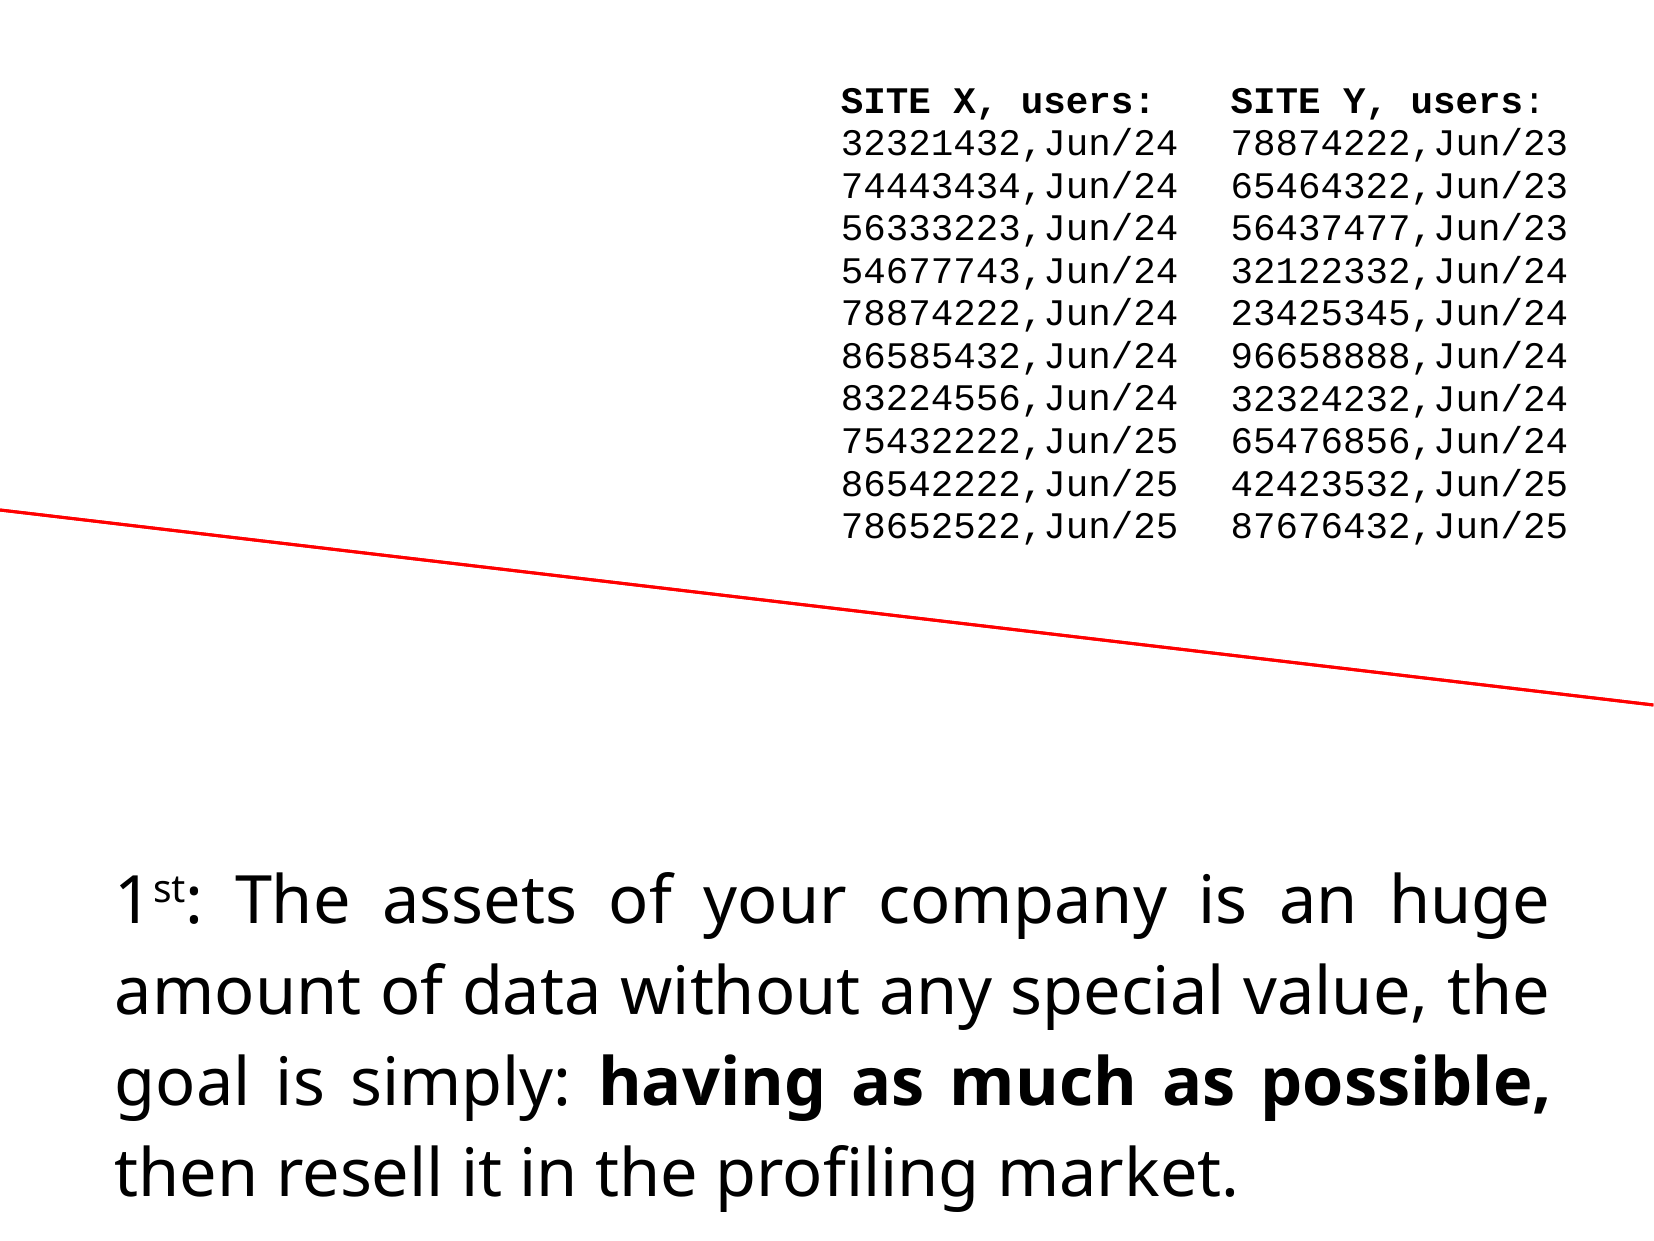

SITE X, users:
32321432,Jun/24
74443434,Jun/24
56333223,Jun/24
54677743,Jun/24
78874222,Jun/24
86585432,Jun/24
83224556,Jun/24
75432222,Jun/25
86542222,Jun/25
78652522,Jun/25
SITE Y, users:
78874222,Jun/23
65464322,Jun/23
56437477,Jun/23
32122332,Jun/24
23425345,Jun/24
96658888,Jun/24
32324232,Jun/24
65476856,Jun/24
42423532,Jun/25
87676432,Jun/25
1st: The assets of your company is an huge amount of data without any special value, the goal is simply: having as much as possible, then resell it in the profiling market.